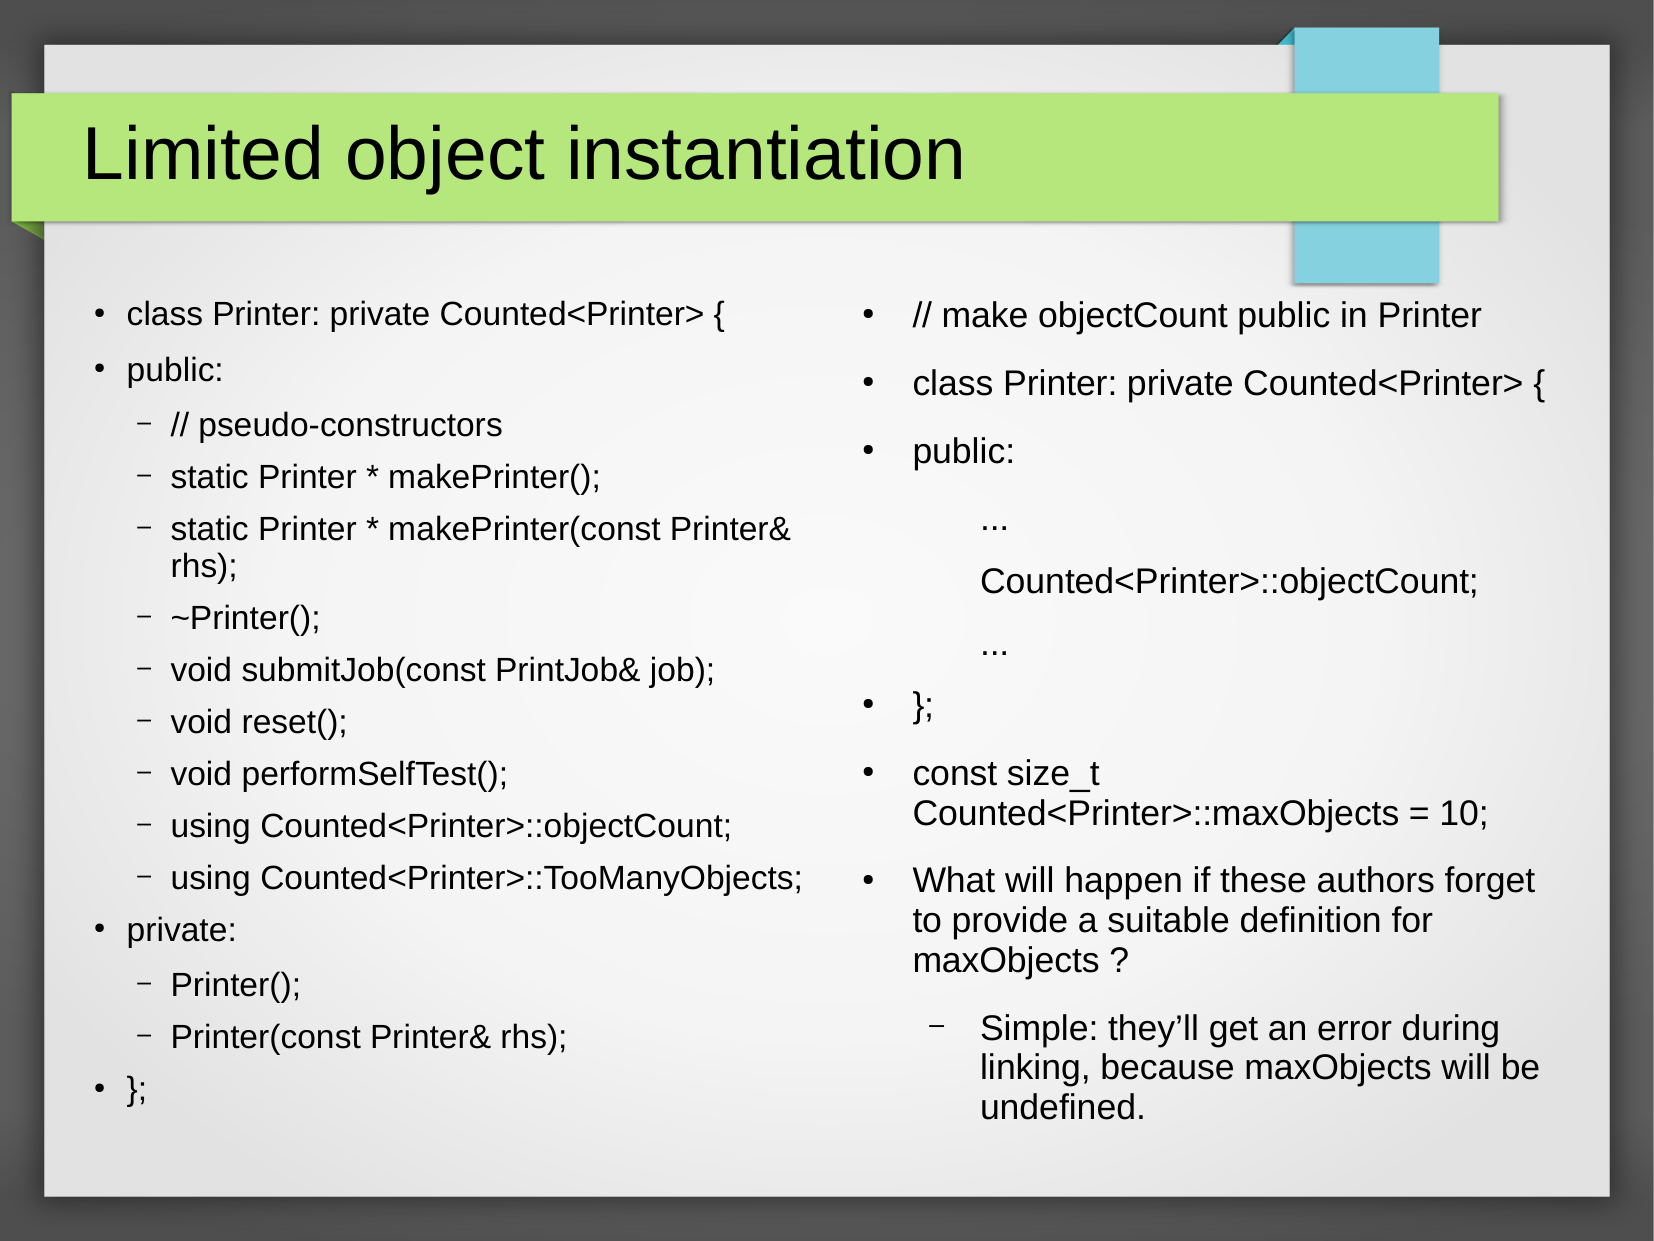

# Limited object instantiation
class Printer: private Counted<Printer> {
public:
// pseudo-constructors
static Printer * makePrinter();
static Printer * makePrinter(const Printer& rhs);
~Printer();
void submitJob(const PrintJob& job);
void reset();
void performSelfTest();
using Counted<Printer>::objectCount;
using Counted<Printer>::TooManyObjects;
private:
Printer();
Printer(const Printer& rhs);
};
// make objectCount public in Printer
class Printer: private Counted<Printer> {
public:
...
Counted<Printer>::objectCount;
...
};
const size_t Counted<Printer>::maxObjects = 10;
What will happen if these authors forget to provide a suitable definition for maxObjects ?
Simple: they’ll get an error during linking, because maxObjects will be undefined.